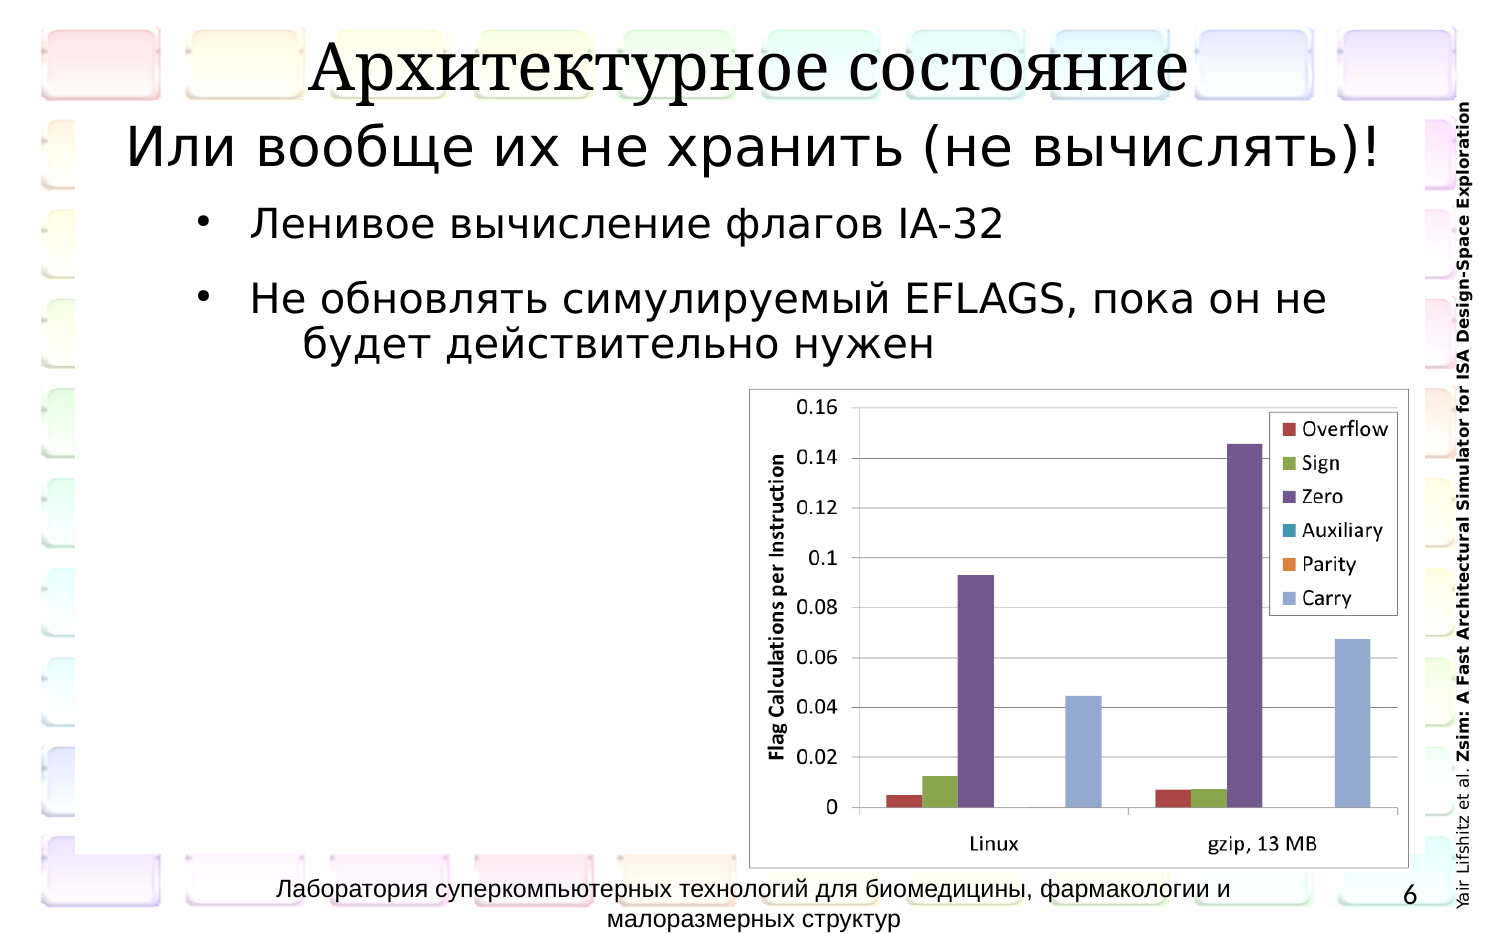

# Архитектурное состояние
Или вообще их не хранить (не вычислять)!
Ленивое вычисление флагов IA-32
Не обновлять симулируемый EFLAGS, пока он не будет действительно нужен
Yair Lifshitz et al. Zsim: A Fast Architectural Simulator for ISA Design-Space Exploration
Лаборатория суперкомпьютерных технологий для биомедицины, фармакологии и малоразмерных структур